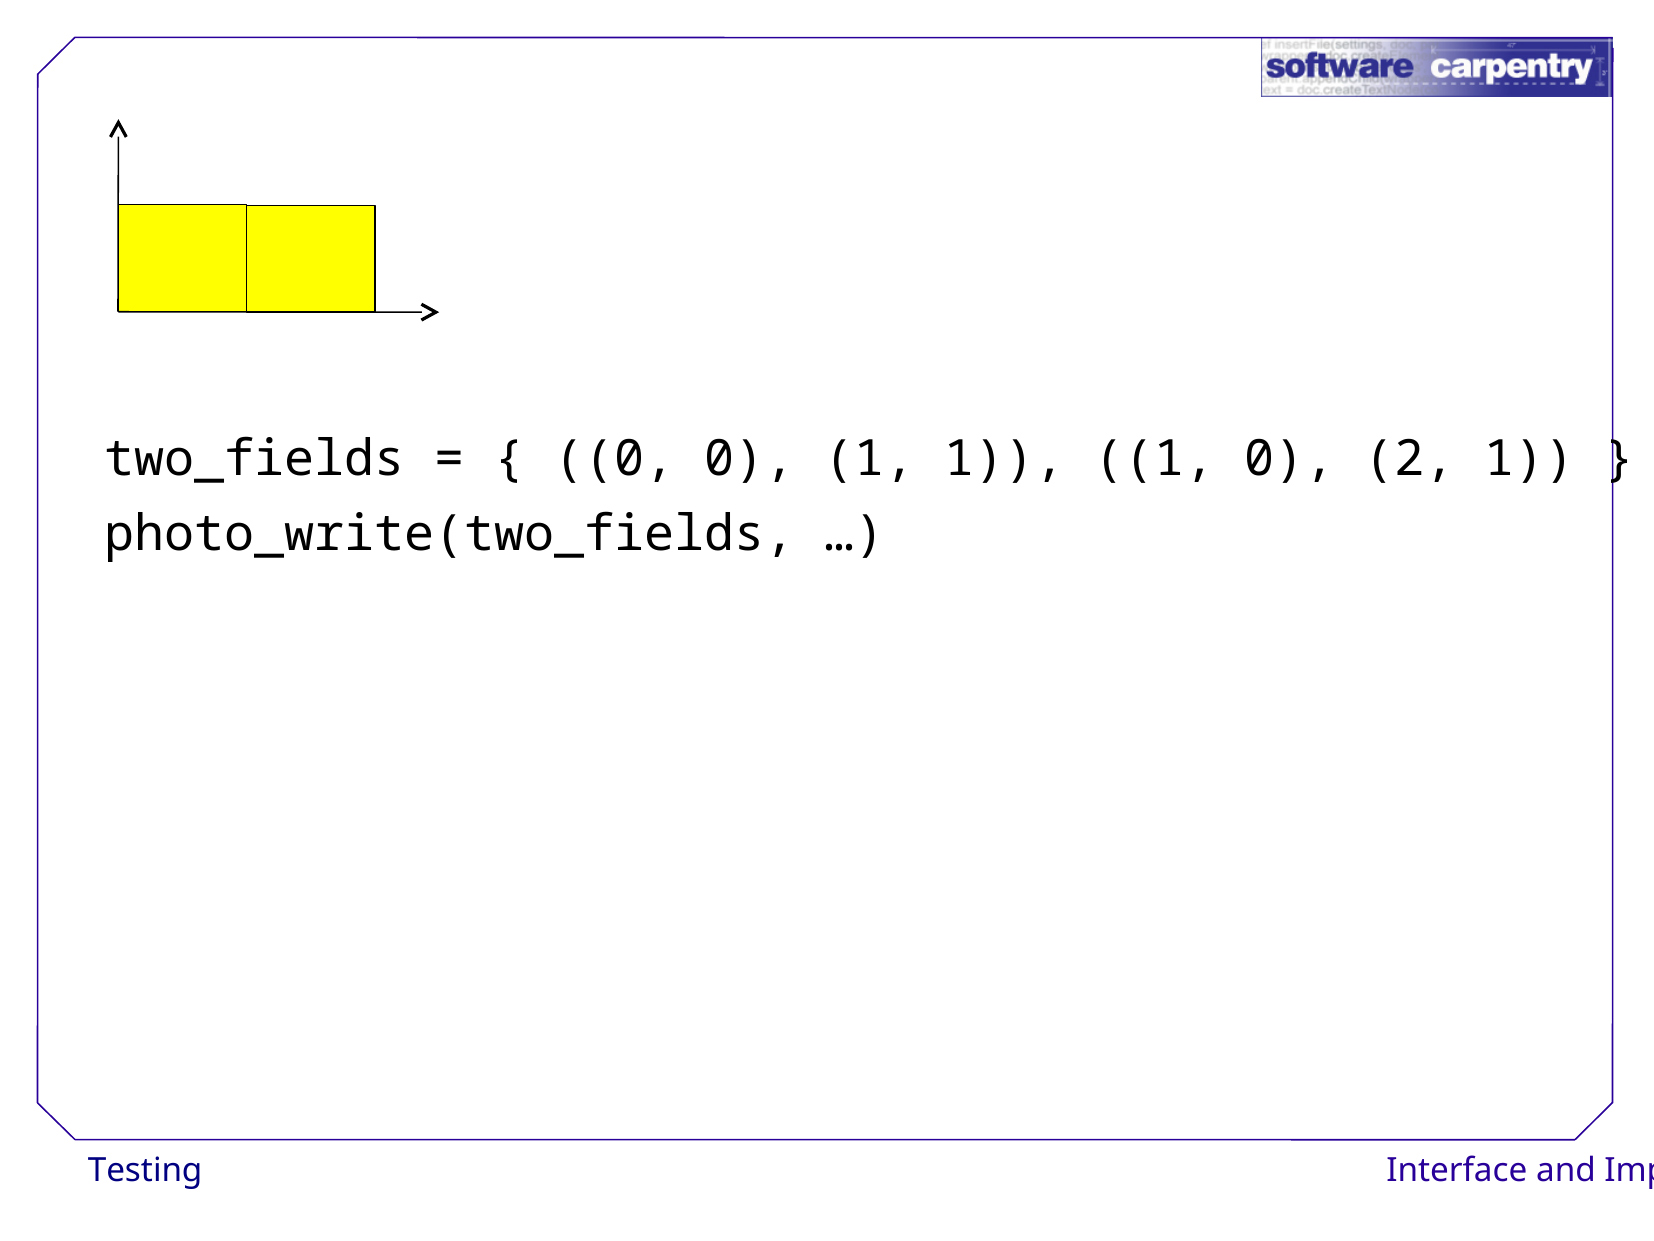

two_fields = { ((0, 0), (1, 1)), ((1, 0), (2, 1)) }
photo_write(two_fields, …)